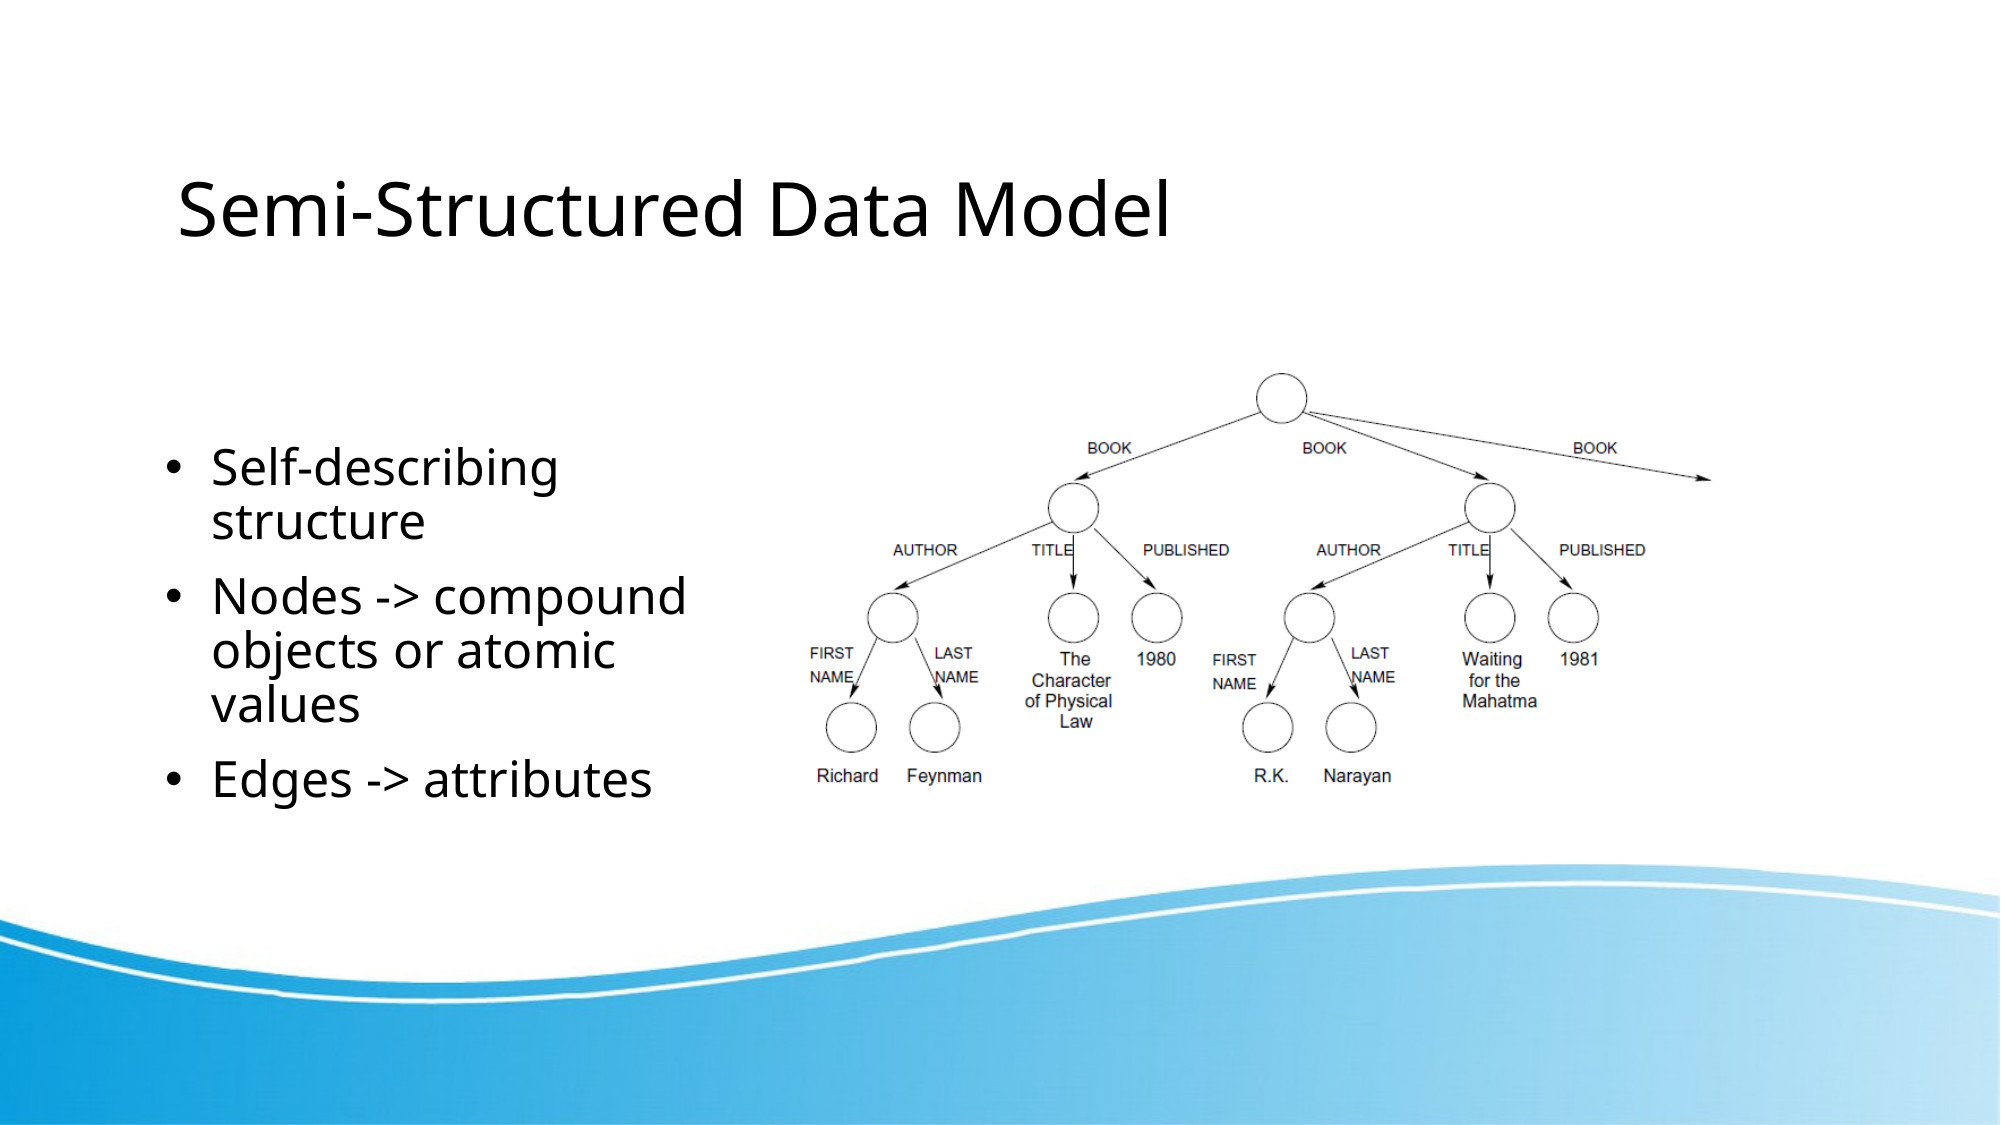

# Semi-Structured Data Model
Self-describing structure
Nodes -> compound objects or atomic values
Edges -> attributes